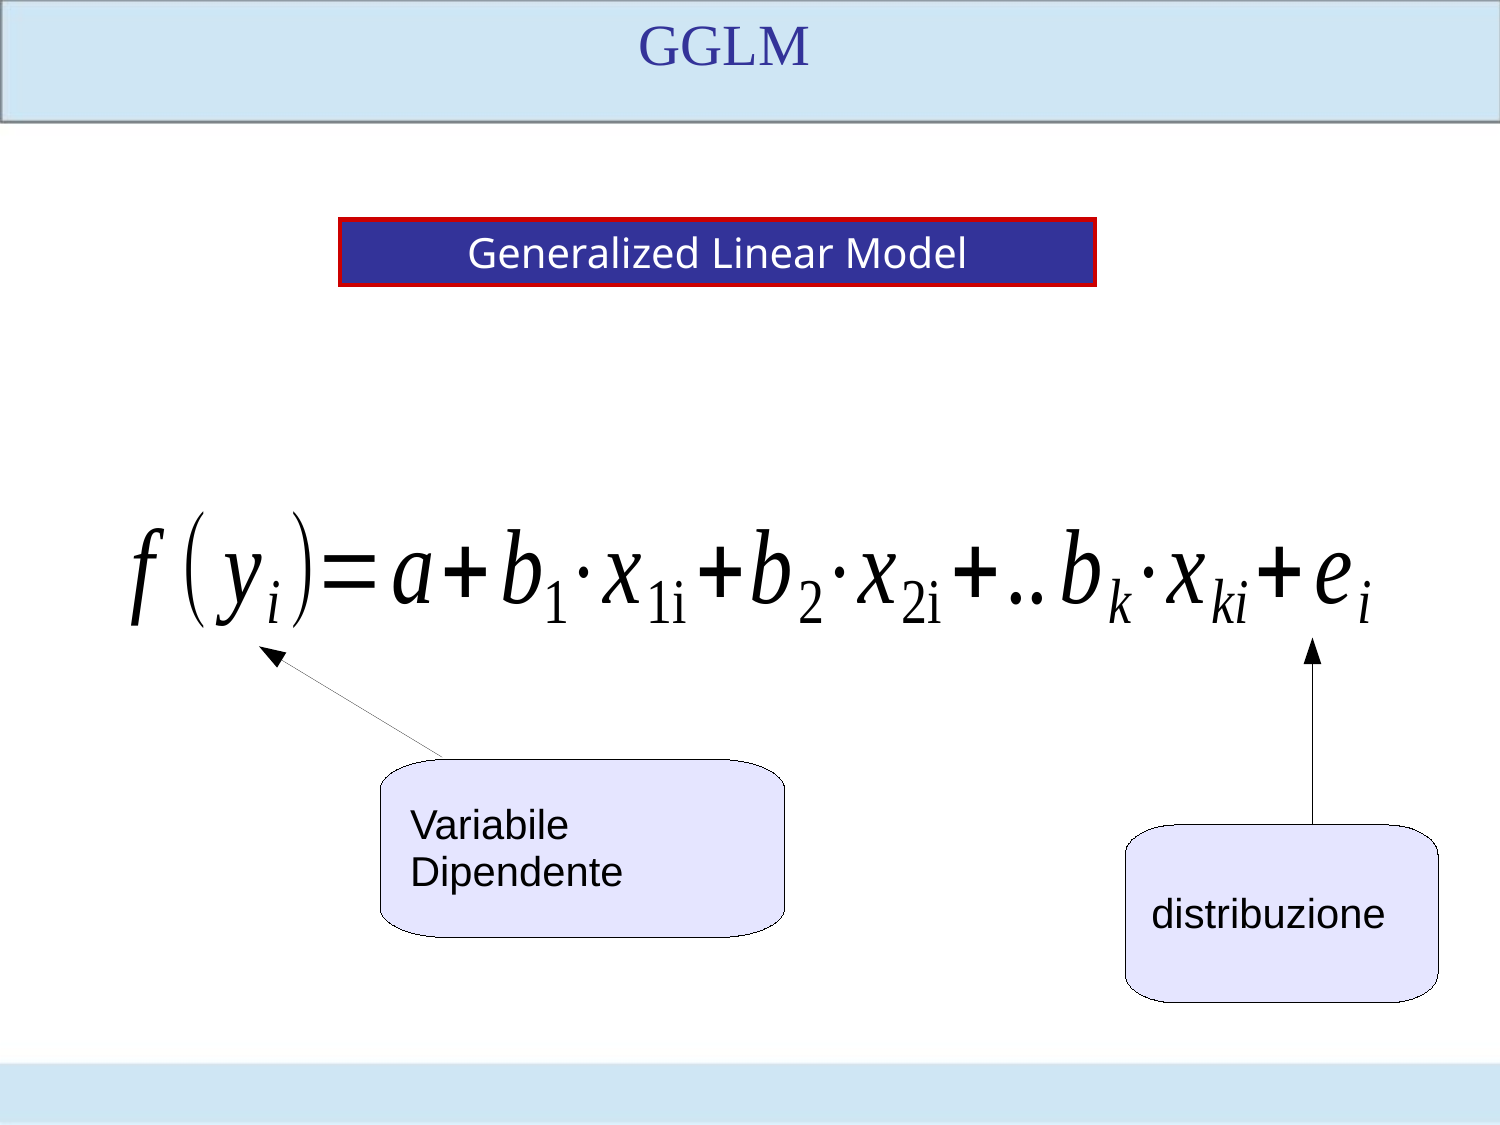

# GGLM
Generalized Linear Model
Variabile Dipendente
distribuzione